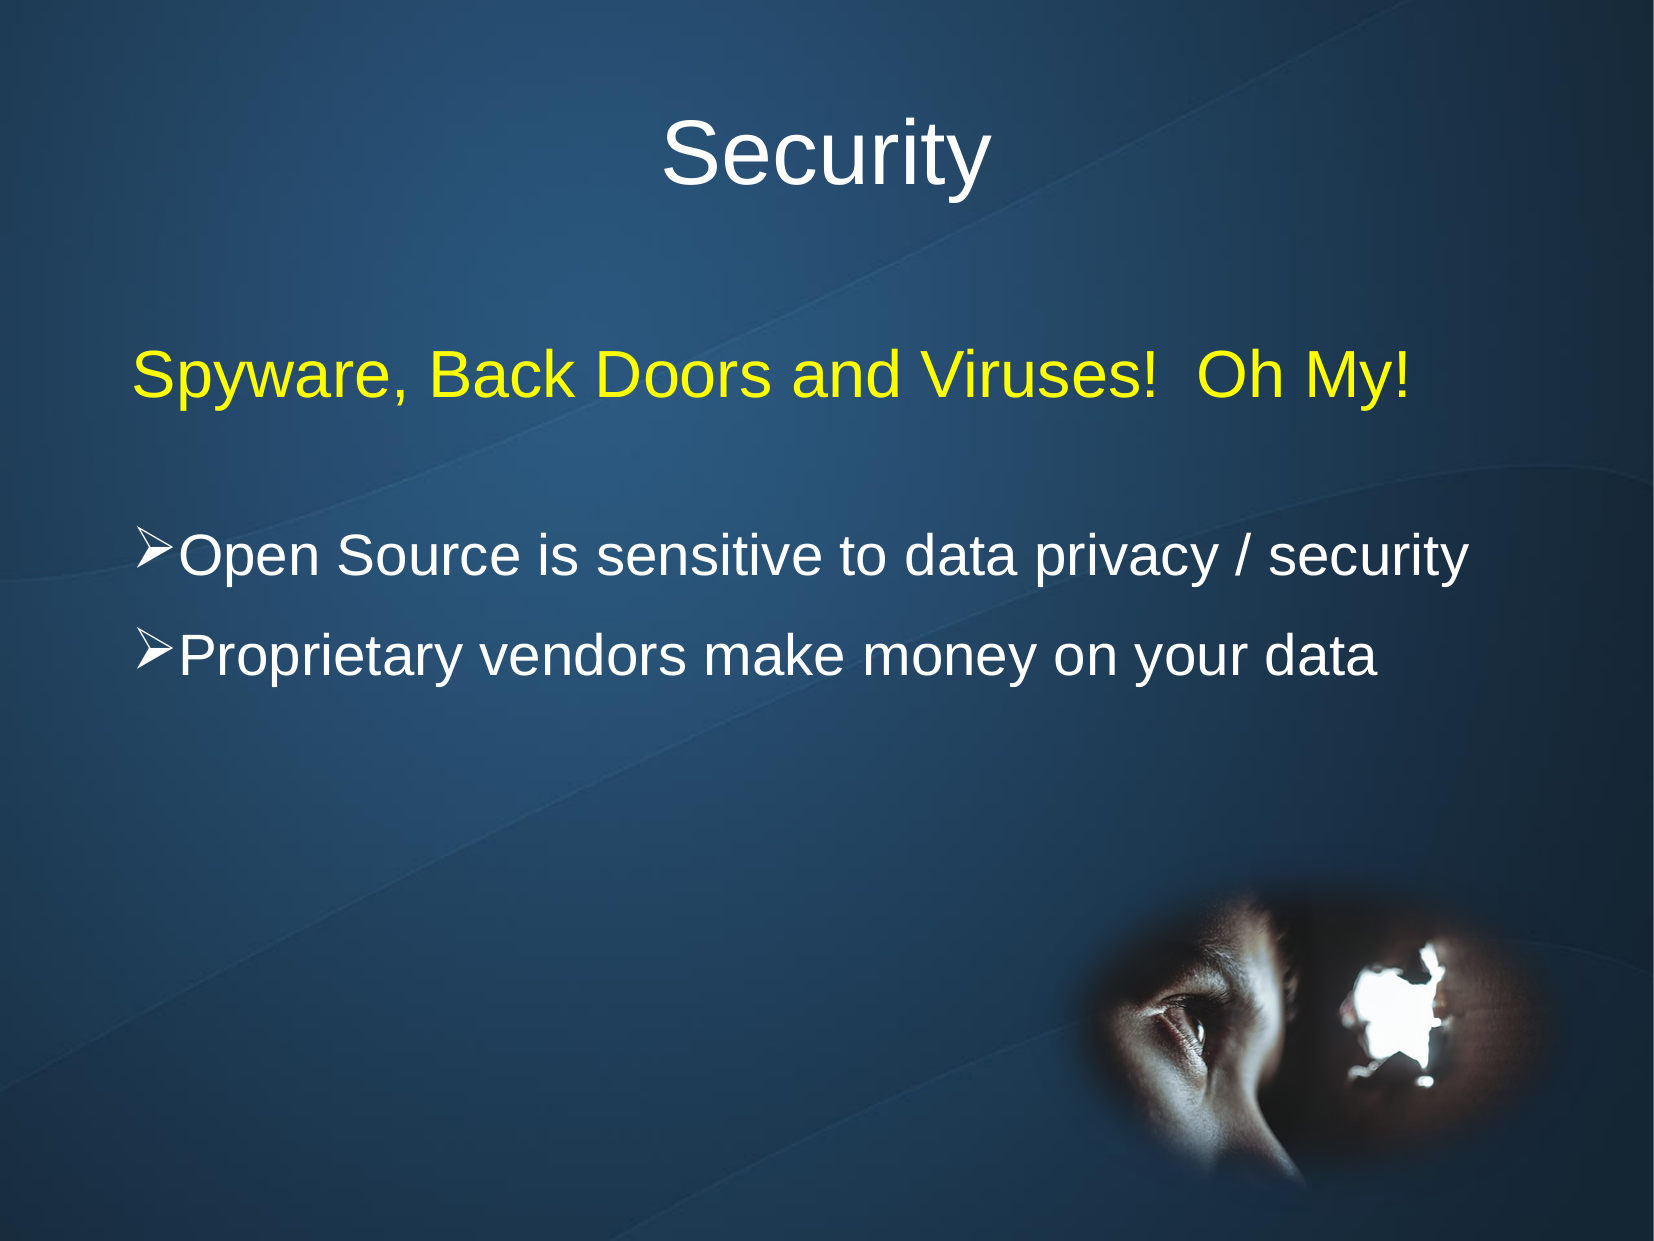

# Security
Spyware, Back Doors and Viruses! Oh My!
Open Source is sensitive to data privacy / security
Proprietary vendors make money on your data